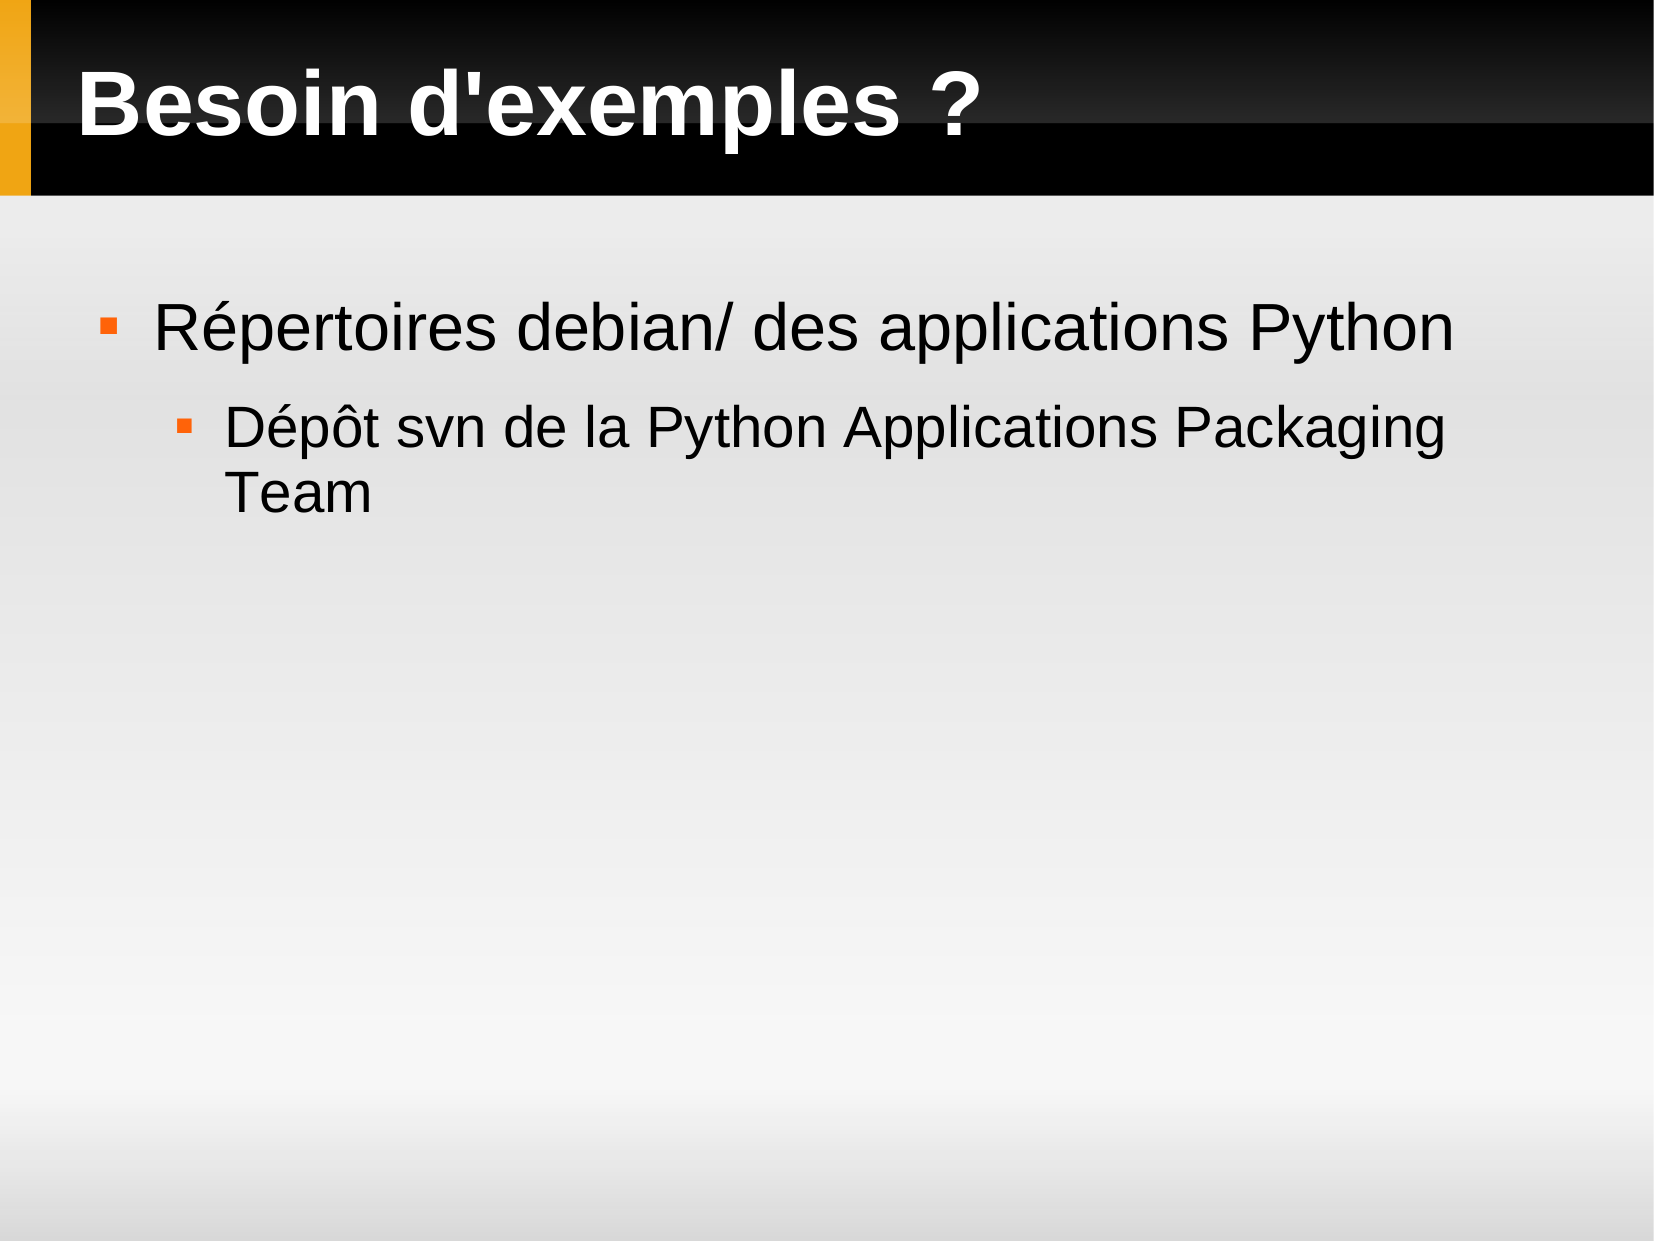

# Besoin d'exemples ?
Répertoires debian/ des applications Python
Dépôt svn de la Python Applications Packaging Team